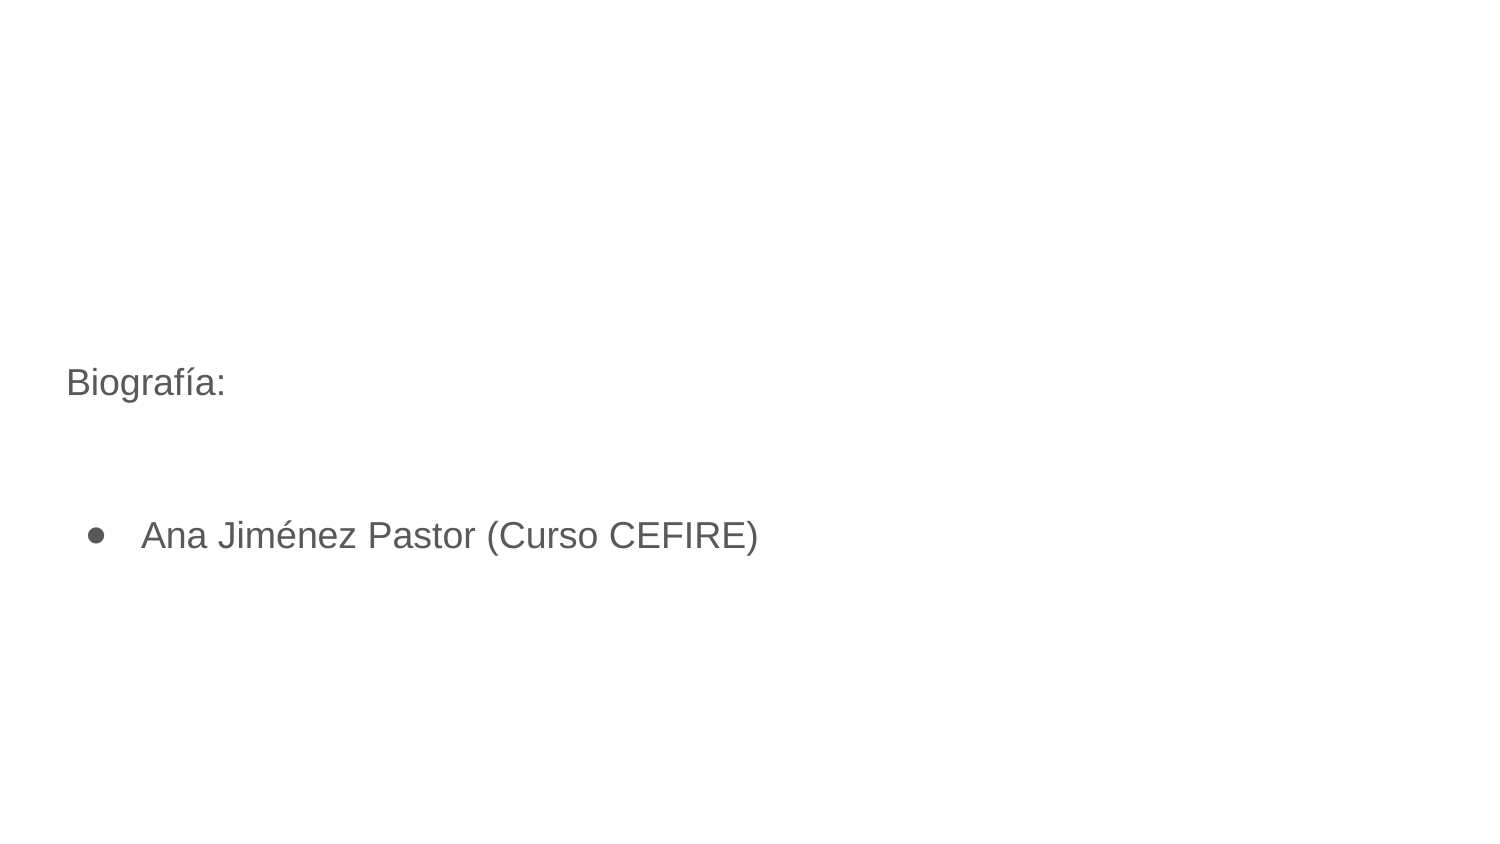

#
Biografía:
Ana Jiménez Pastor (Curso CEFIRE)